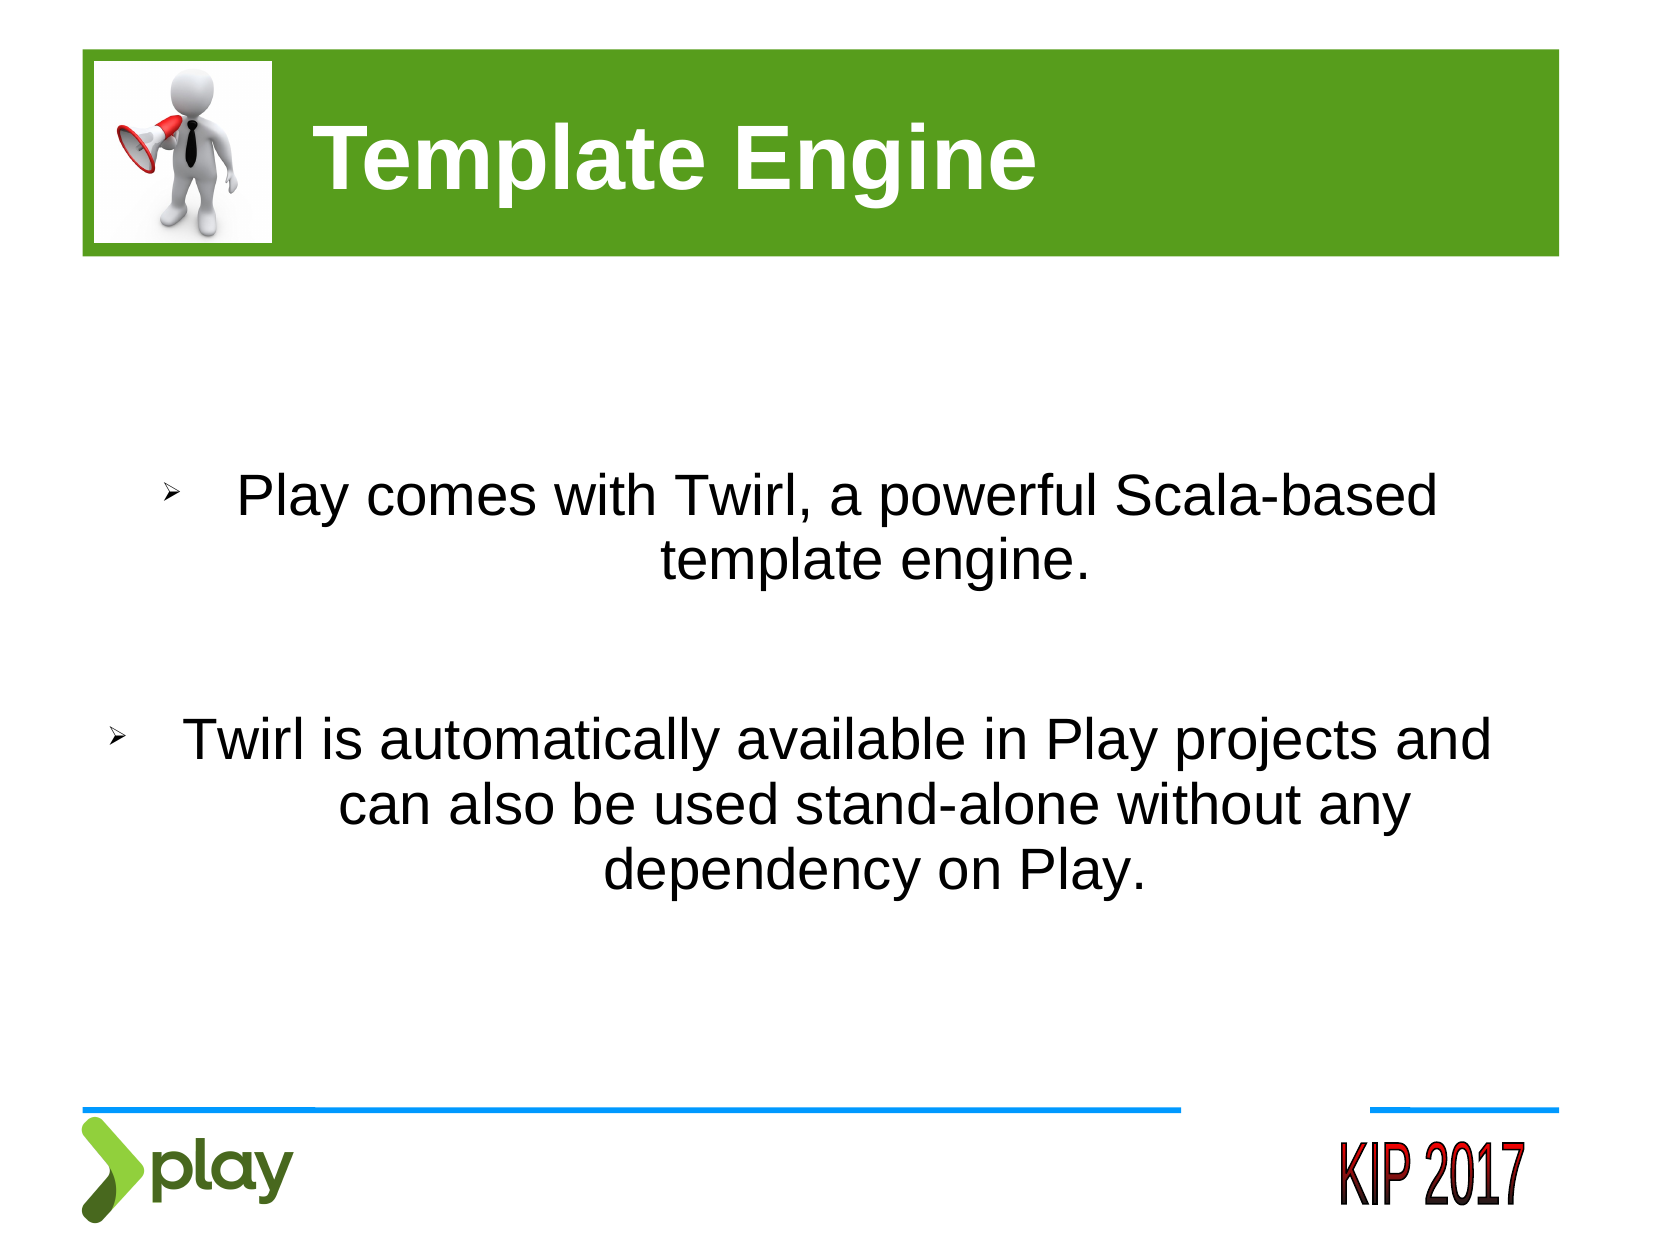

# Template Engine
Play comes with Twirl, a powerful Scala-based template engine.
Twirl is automatically available in Play projects and can also be used stand-alone without any dependency on Play.